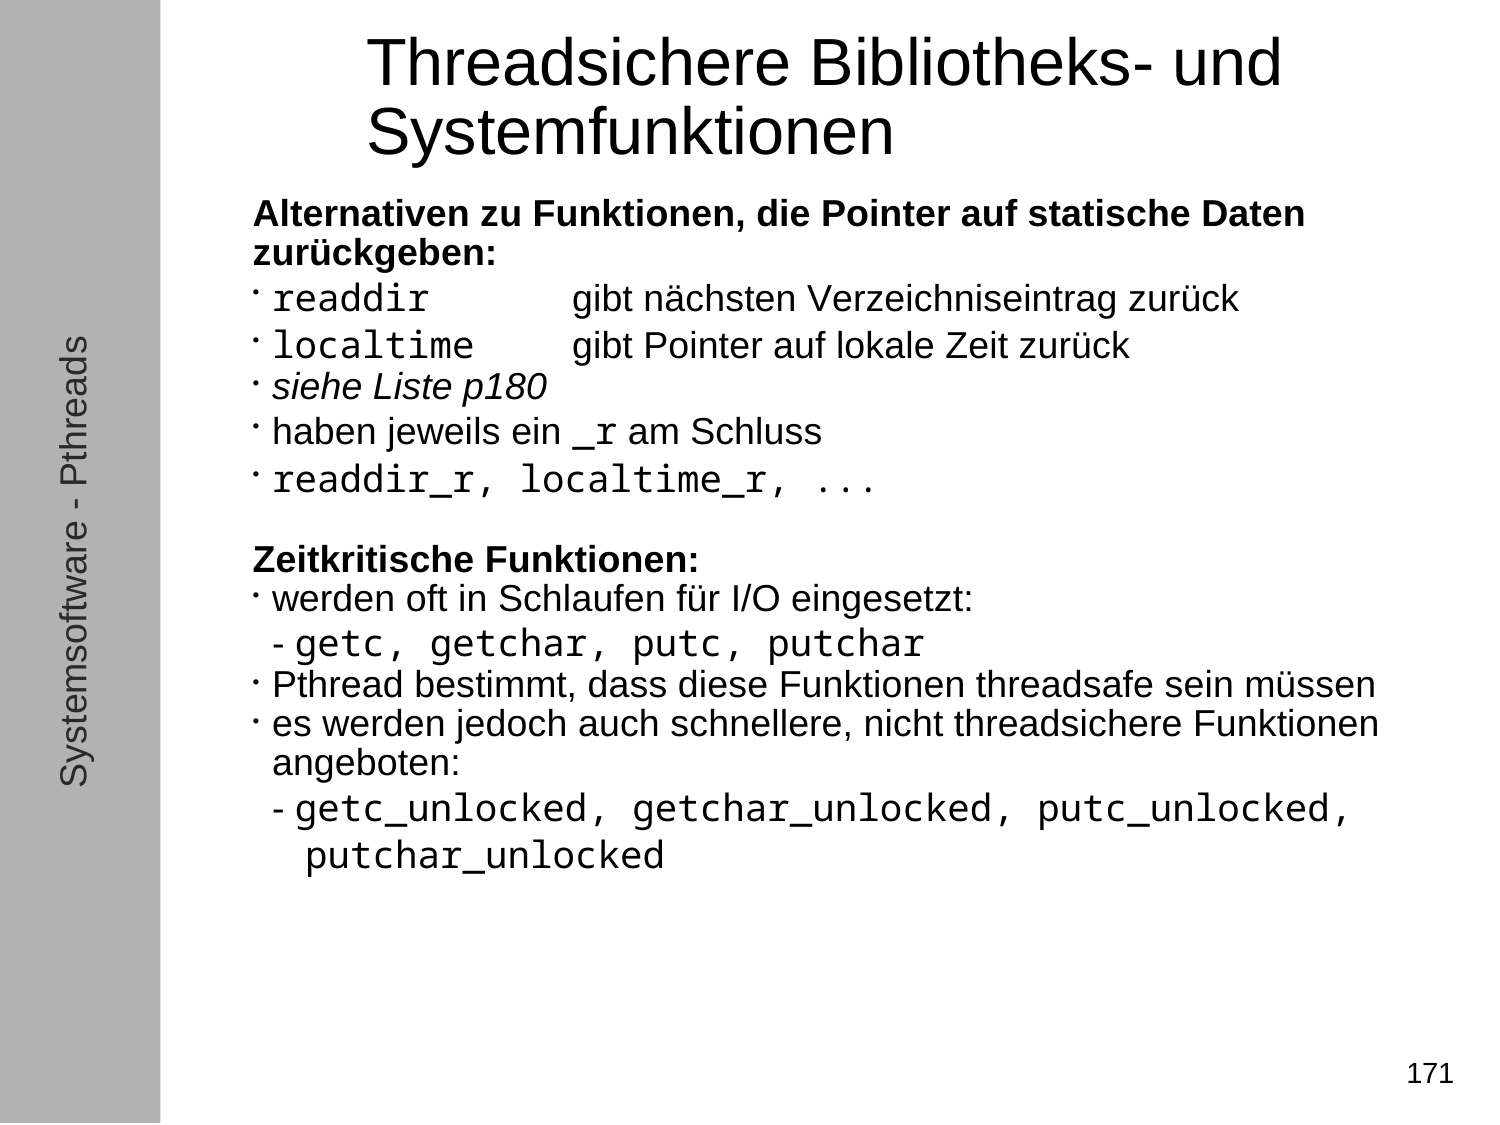

Threadsichere Bibliotheks- und
Systemfunktionen
Alternativen zu Funktionen, die Pointer auf statische Daten zurückgeben:
readdir		gibt nächsten Verzeichniseintrag zurück
localtime		gibt Pointer auf lokale Zeit zurück
siehe Liste p180
haben jeweils ein _r am Schluss
readdir_r, localtime_r, ...
Zeitkritische Funktionen:
werden oft in Schlaufen für I/O eingesetzt:
- getc, getchar, putc, putchar
Pthread bestimmt, dass diese Funktionen threadsafe sein müssen
es werden jedoch auch schnellere, nicht threadsichere Funktionen angeboten:
- getc_unlocked, getchar_unlocked, putc_unlocked,
 putchar_unlocked
Systemsoftware - Pthreads